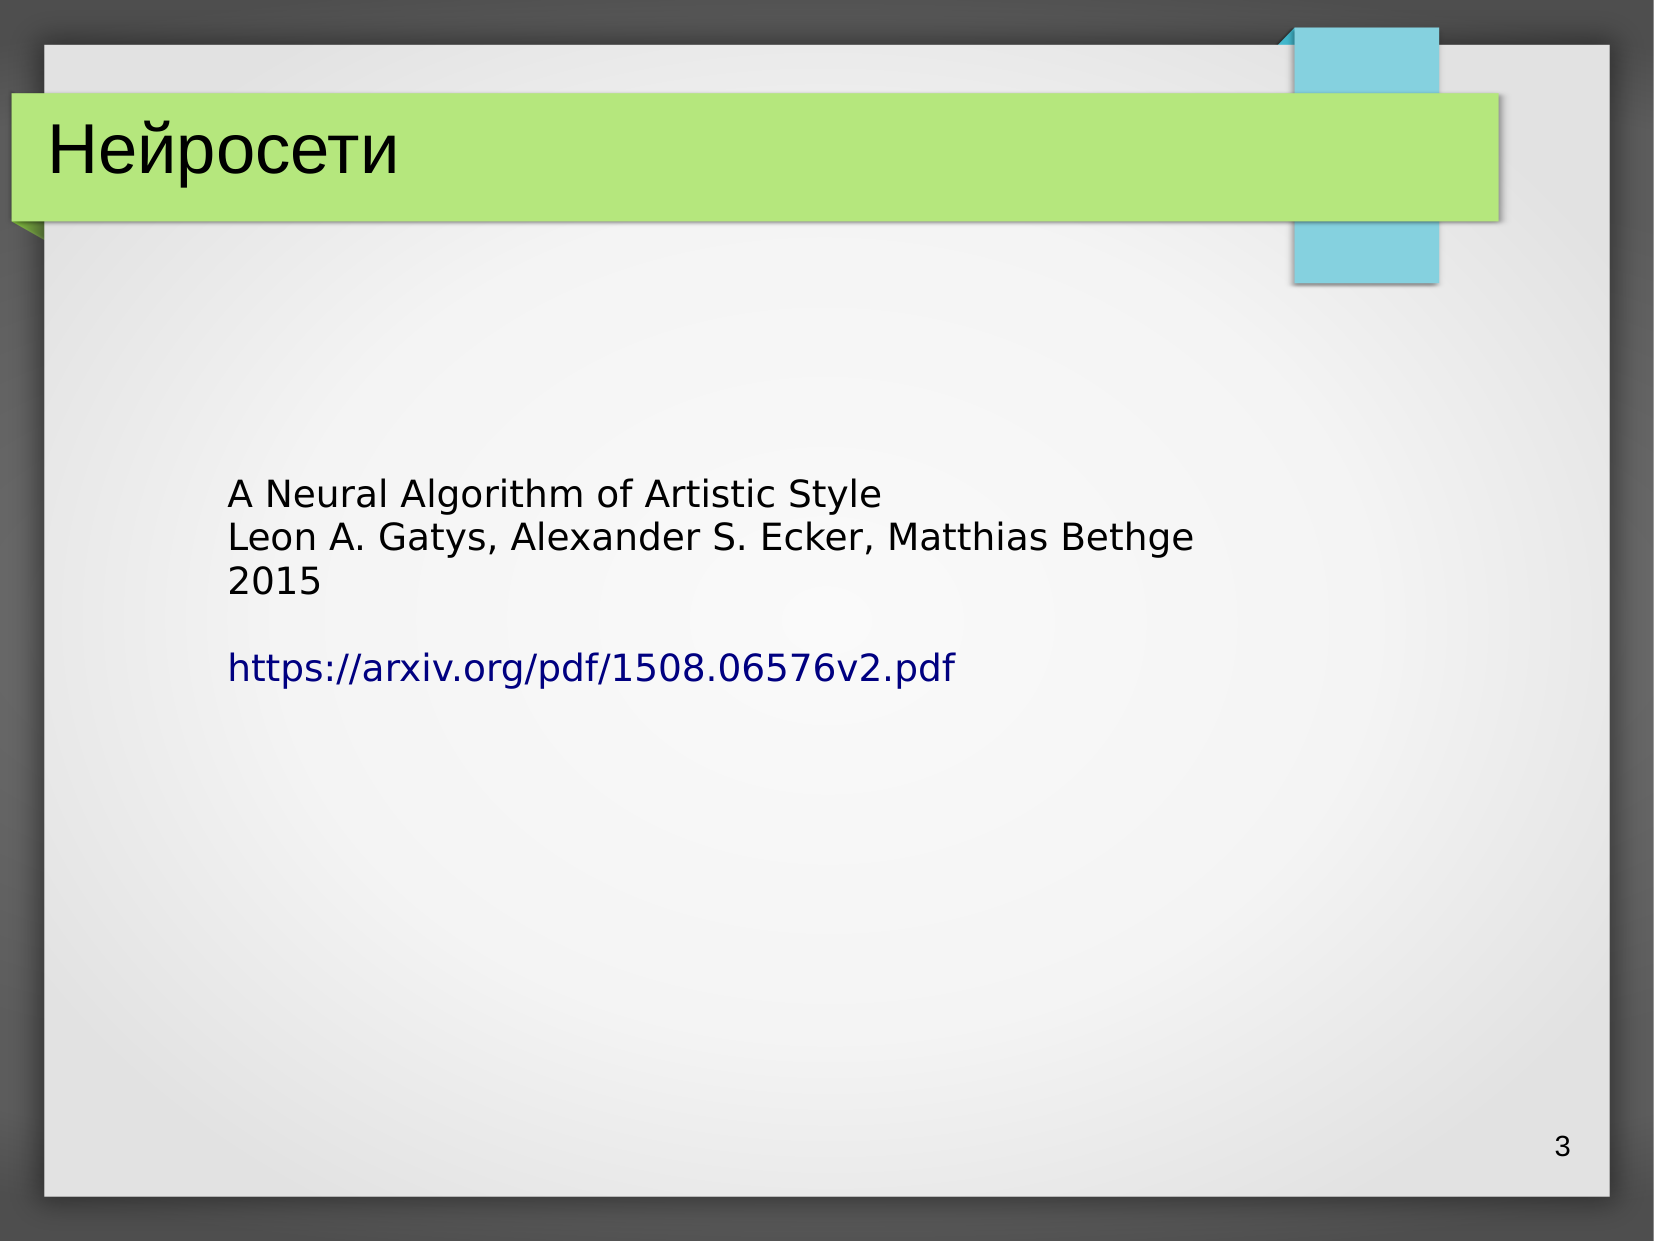

# Нейросети
A Neural Algorithm of Artistic Style
Leon A. Gatys, Alexander S. Ecker, Matthias Bethge
2015
https://arxiv.org/pdf/1508.06576v2.pdf
3